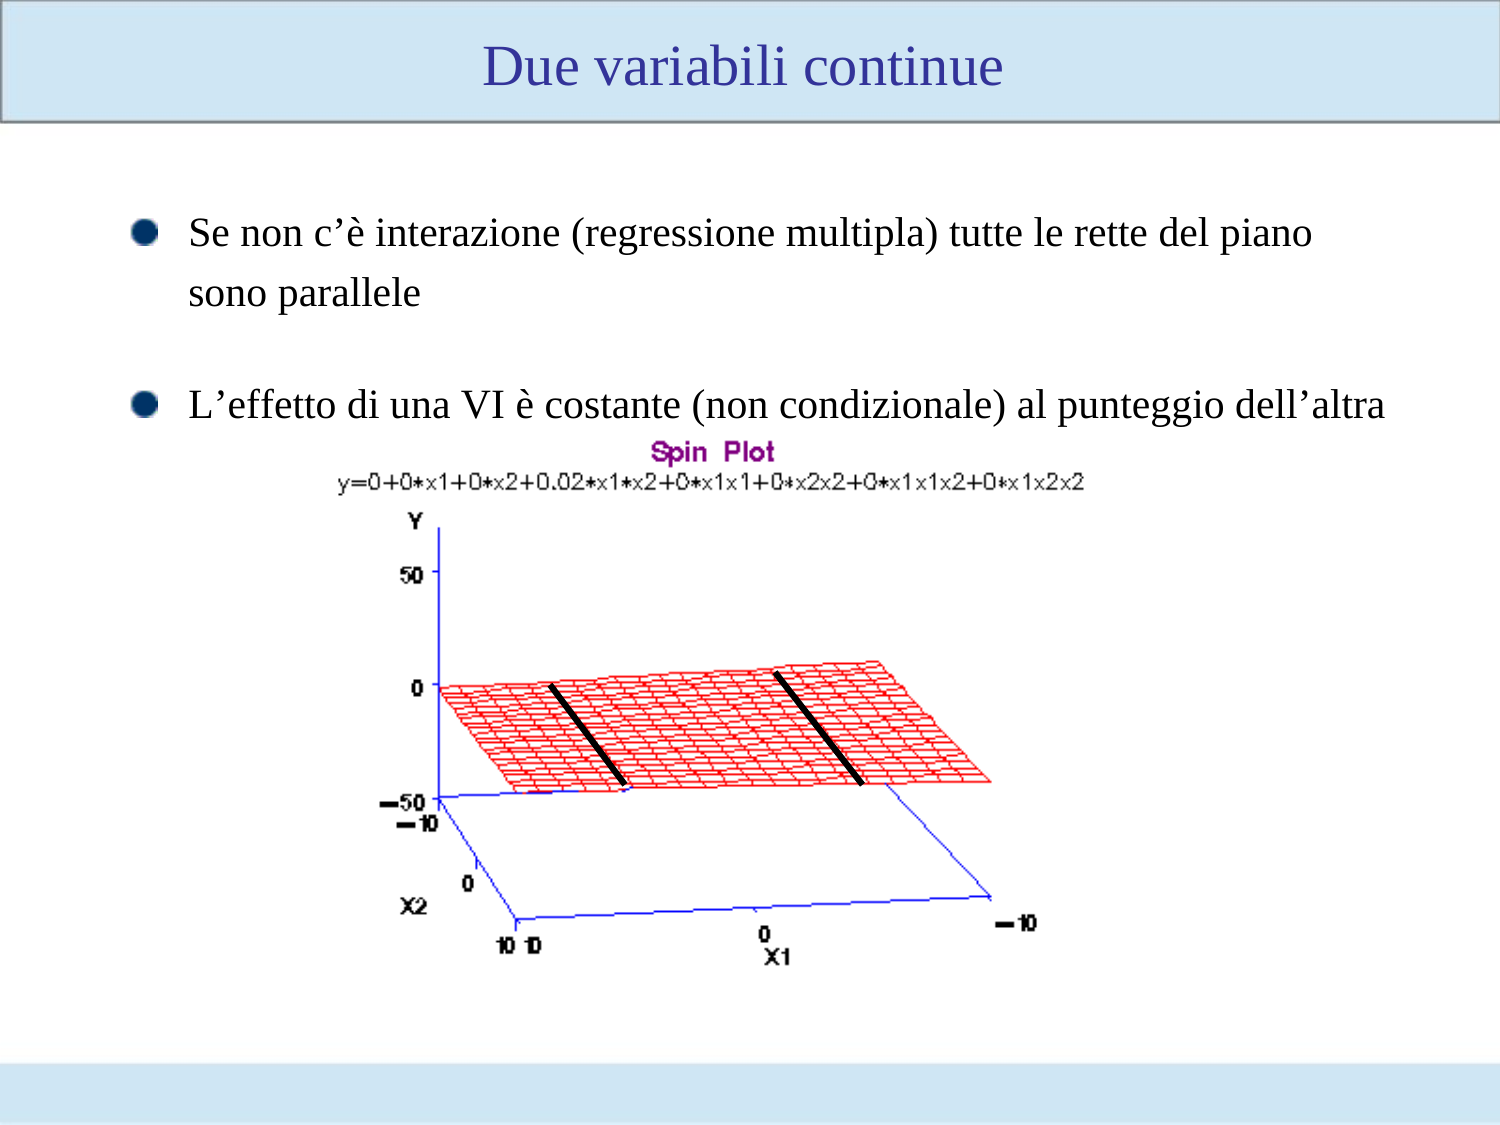

# Due variabili continue
Se non c’è interazione (regressione multipla) tutte le rette del piano sono parallele
L’effetto di una VI è costante (non condizionale) al punteggio dell’altra